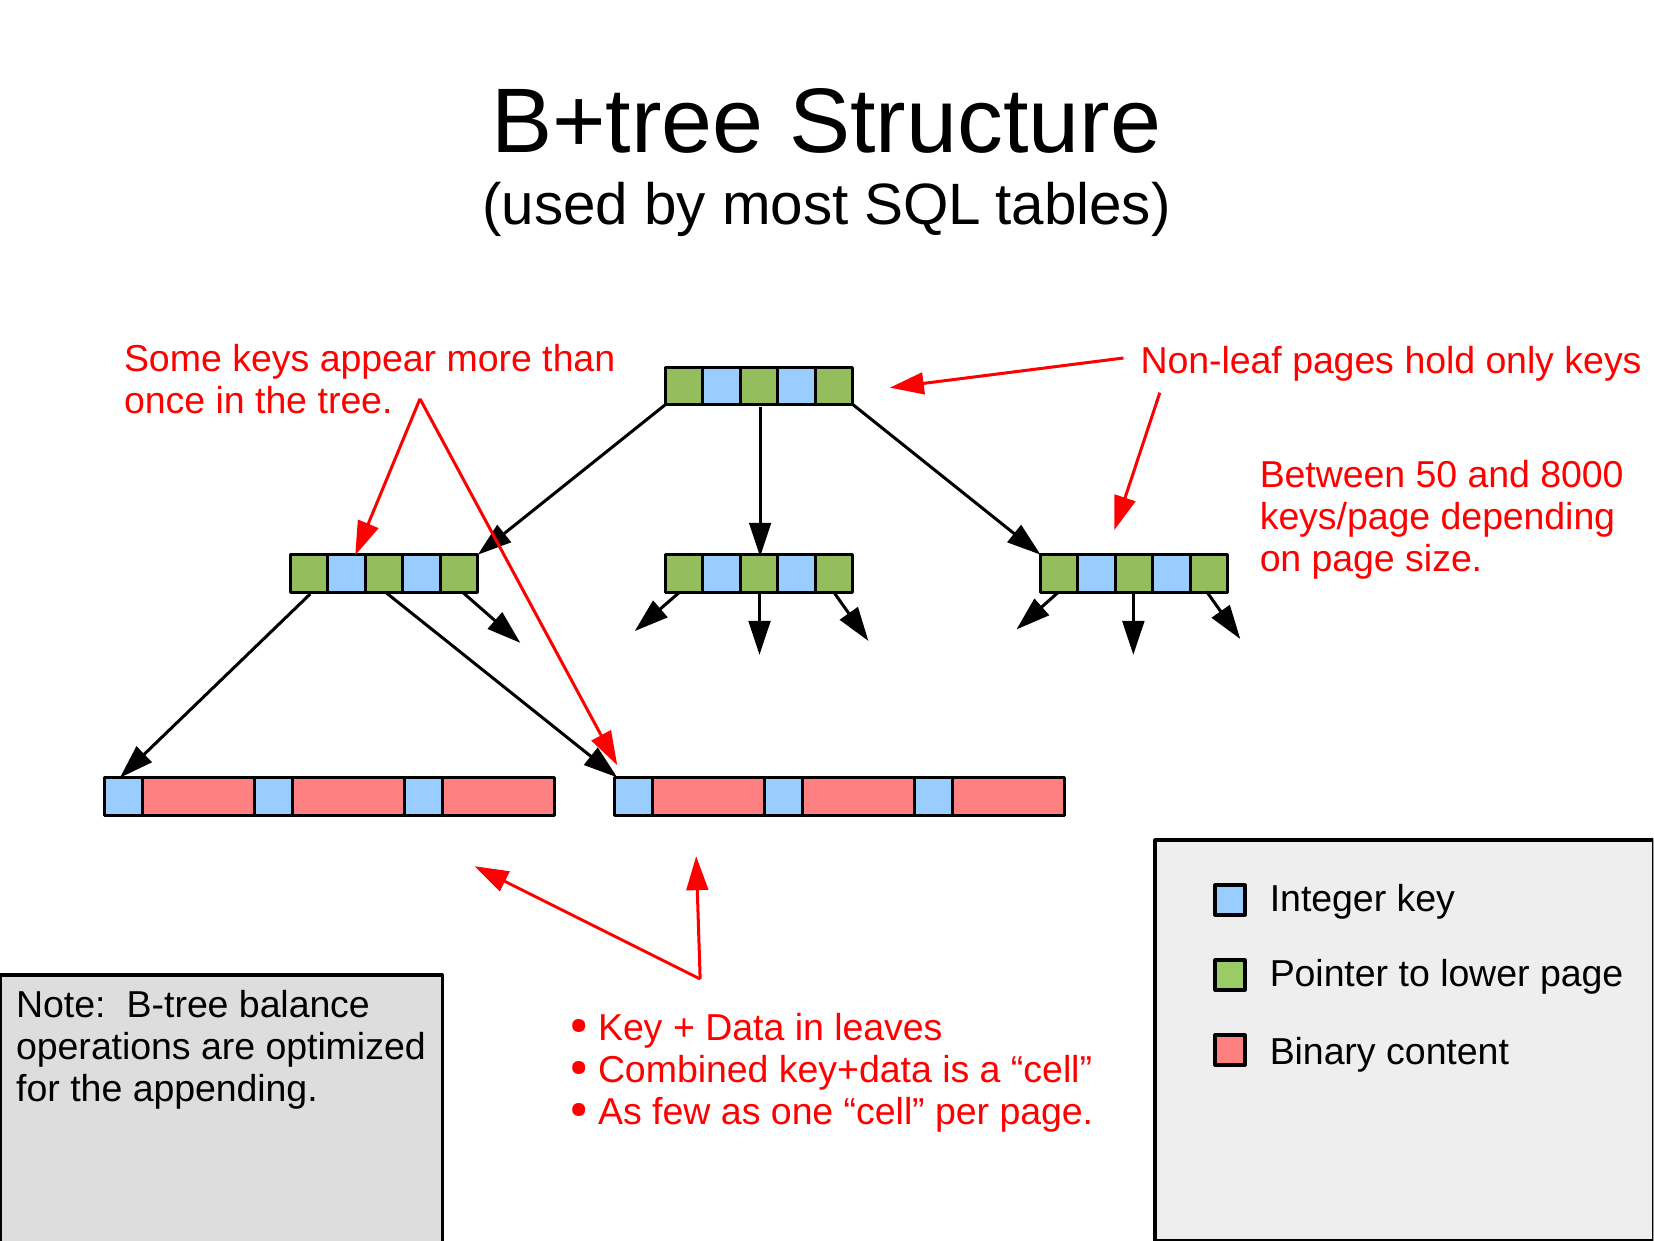

# B+tree Structure (used by most SQL tables)
Some keys appear more than
once in the tree.
Non-leaf pages hold only keys
Between 50 and 8000
keys/page depending
on page size.
Integer key
Pointer to lower page
Note: B-tree balance
operations are optimized
for the appending.
 Key + Data in leaves
 Combined key+data is a “cell”
 As few as one “cell” per page.
Binary content